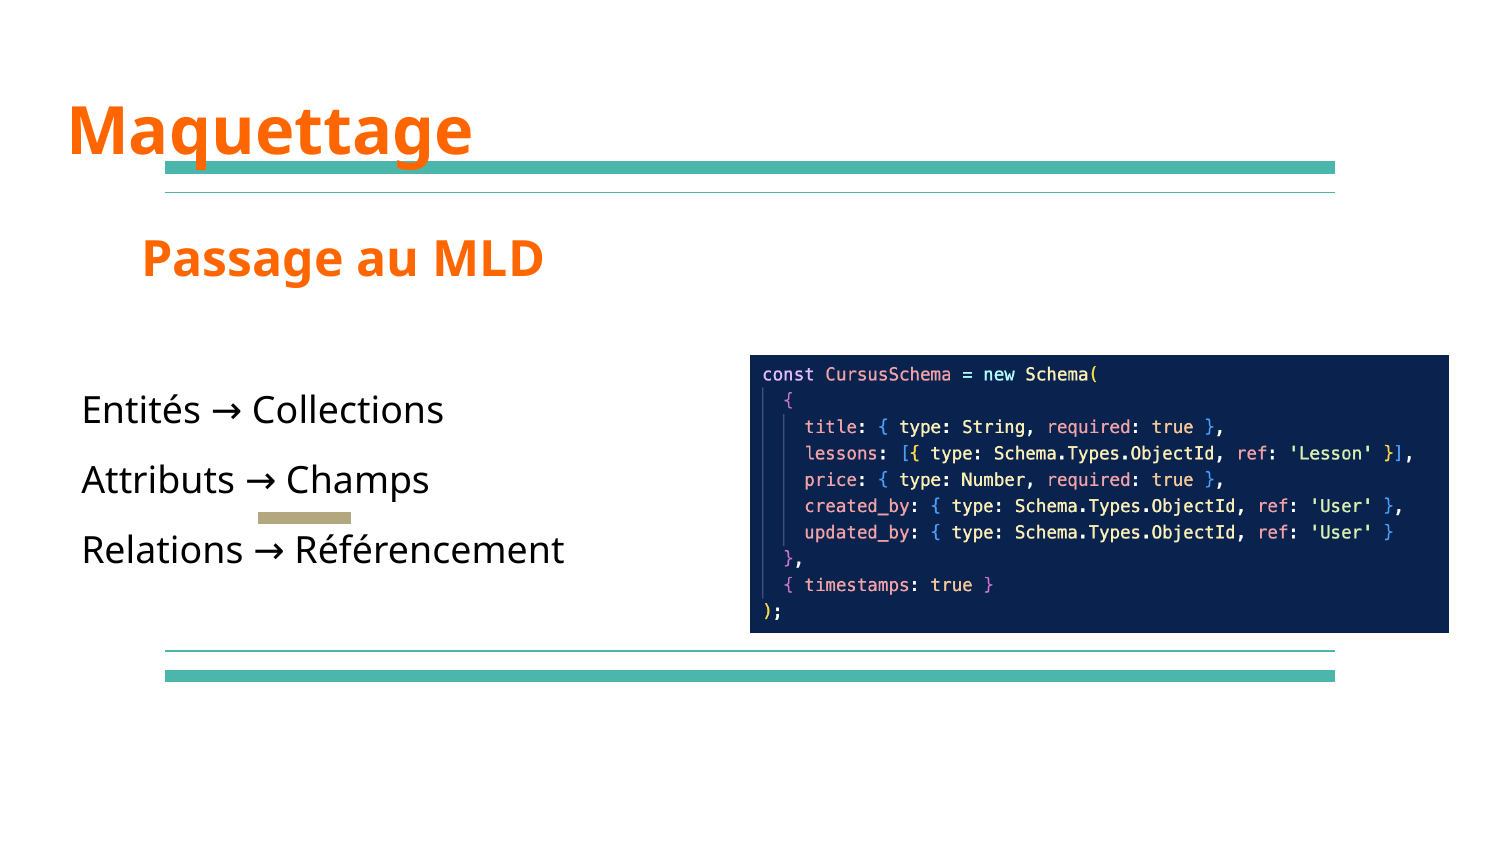

# Maquettage
Passage au MLD
Entités → Collections
Attributs → Champs
Relations → Référencement